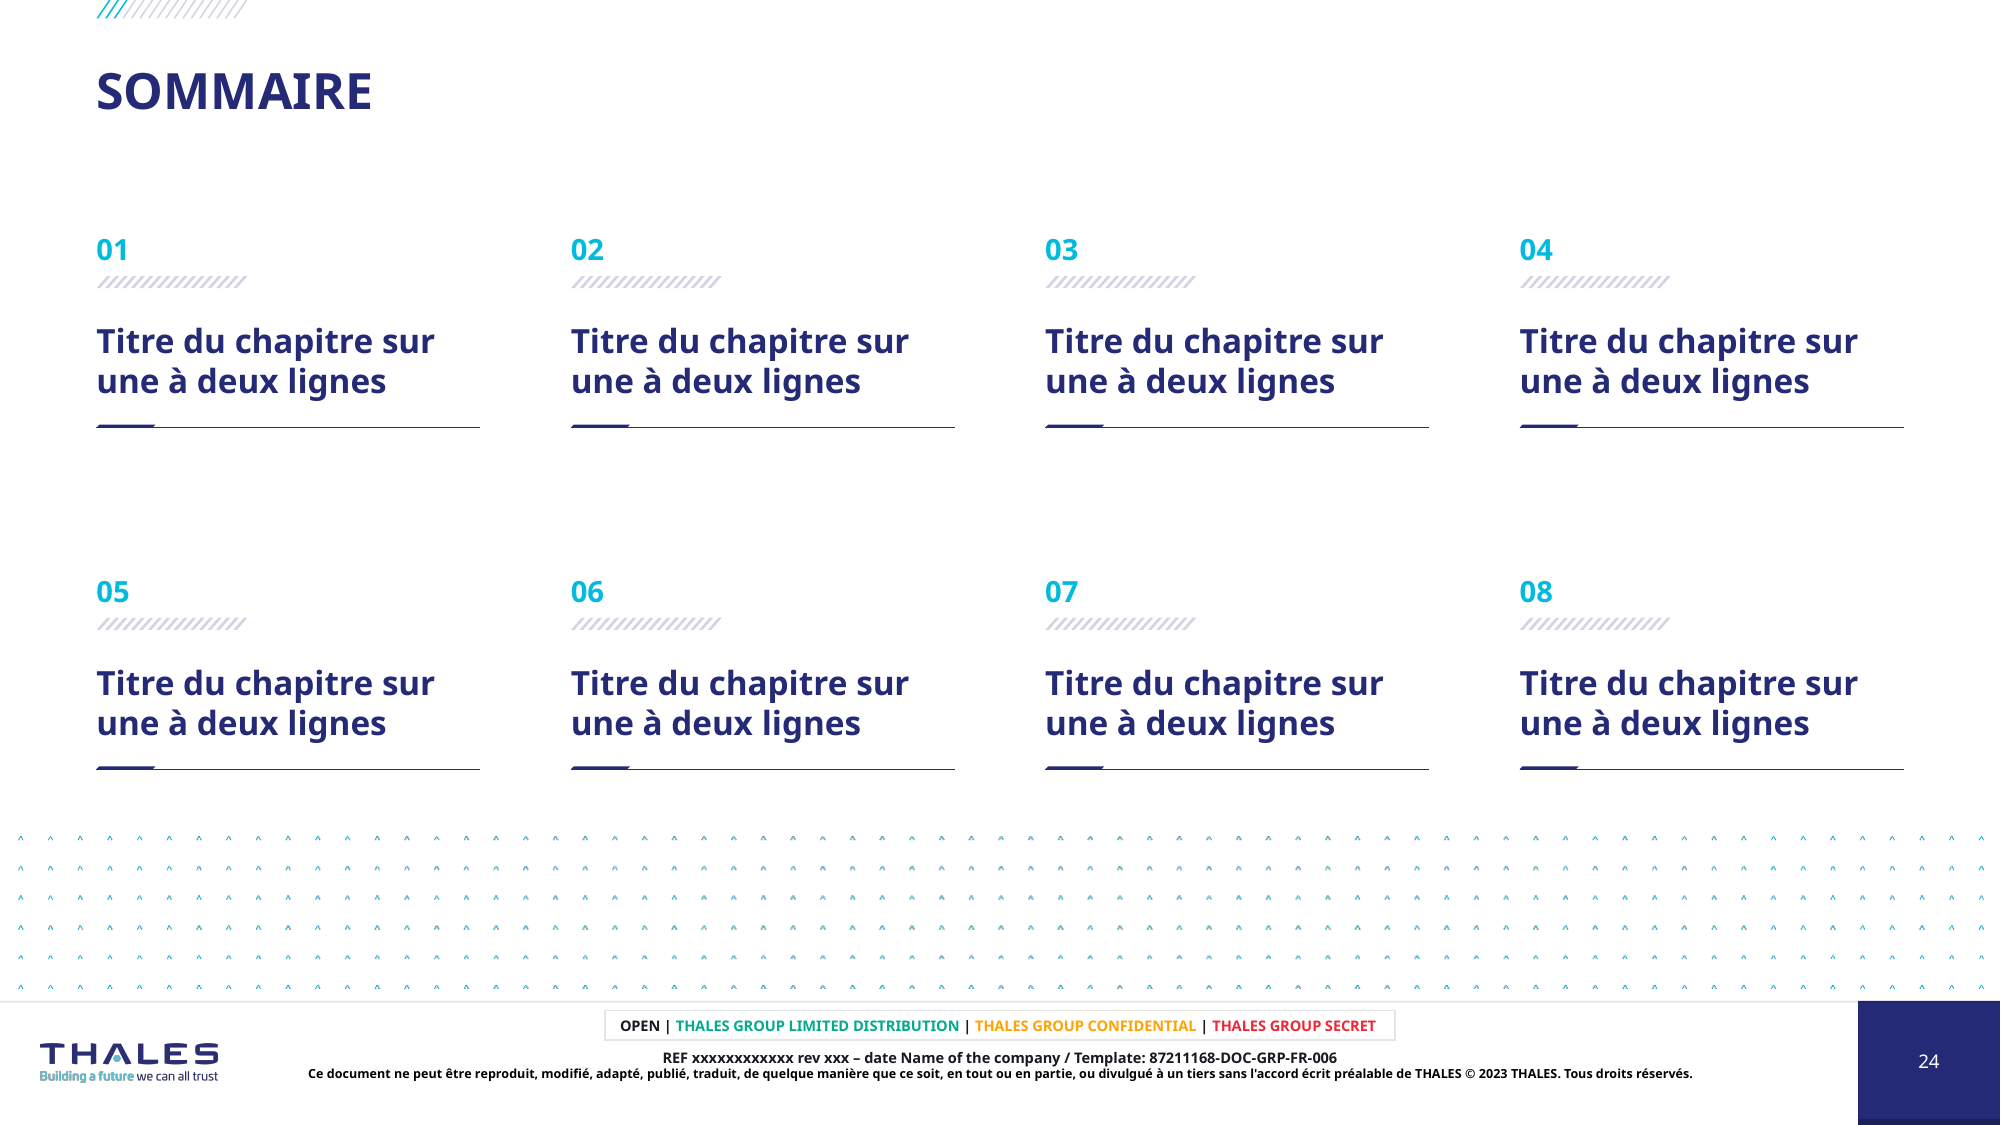

# SOMMAIRE
01
Titre du chapitre sur une à deux lignes
02
Titre du chapitre sur une à deux lignes
03
Titre du chapitre sur une à deux lignes
04
Titre du chapitre sur une à deux lignes
05
Titre du chapitre sur une à deux lignes
06
Titre du chapitre sur une à deux lignes
07
Titre du chapitre sur une à deux lignes
08
Titre du chapitre sur une à deux lignes